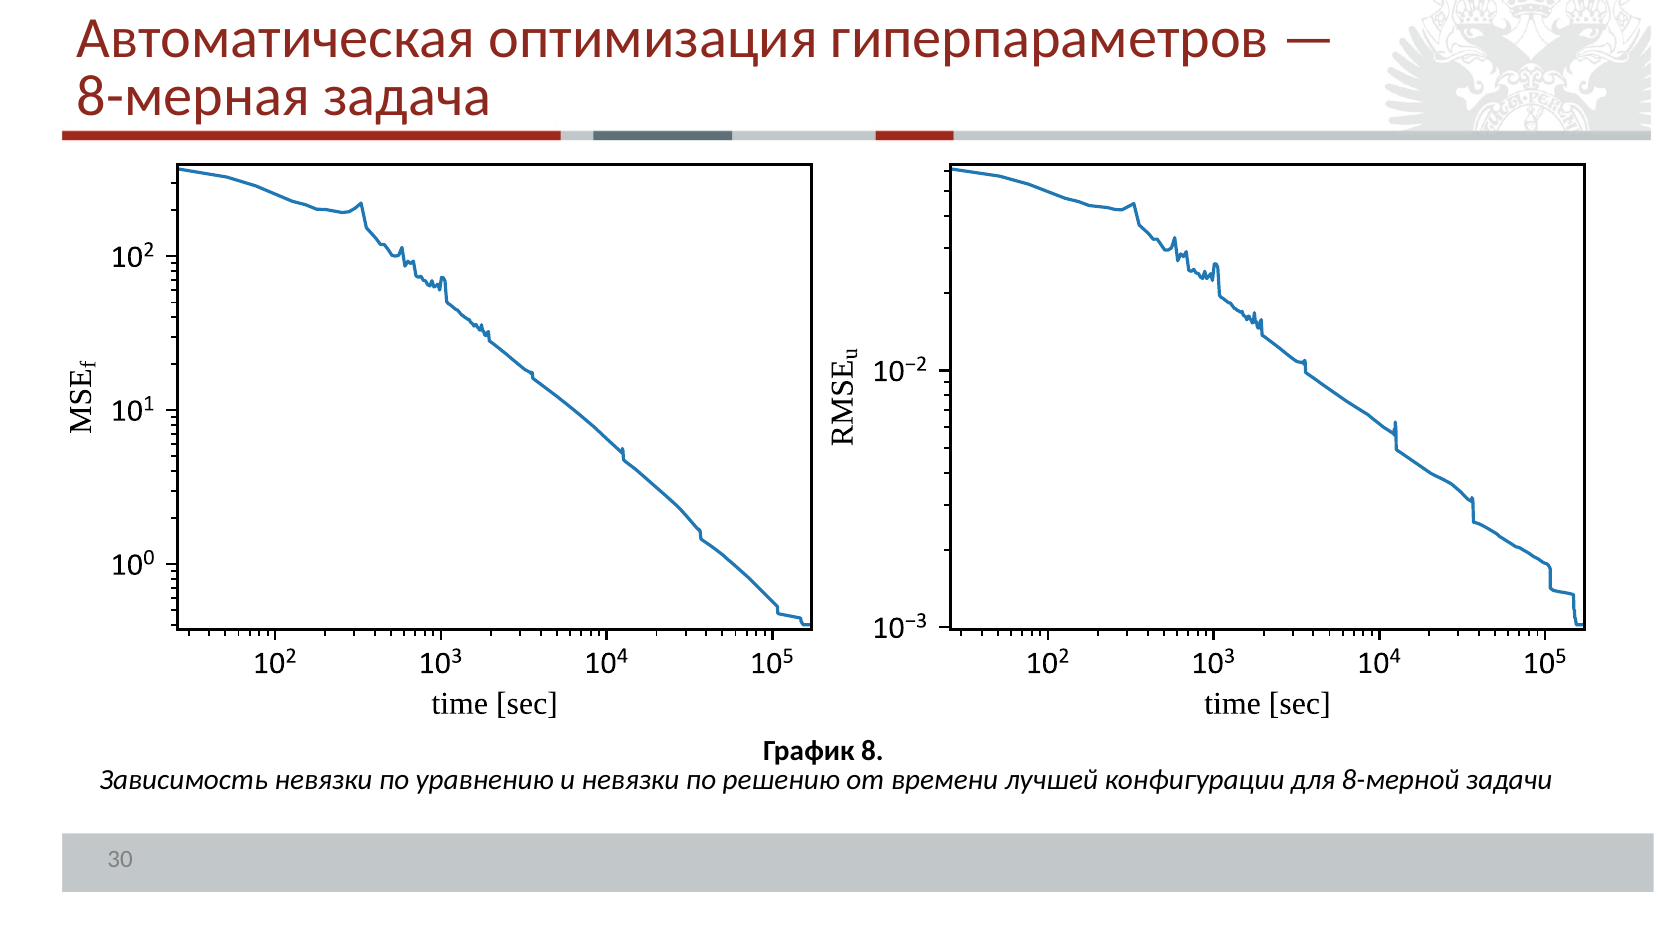

# Автоматическая оптимизация гиперпараметров — 8-мерная задача
График 8.
Зависимость невязки по уравнению и невязки по решению от времени лучшей конфигурации для 8-мерной задачи
30